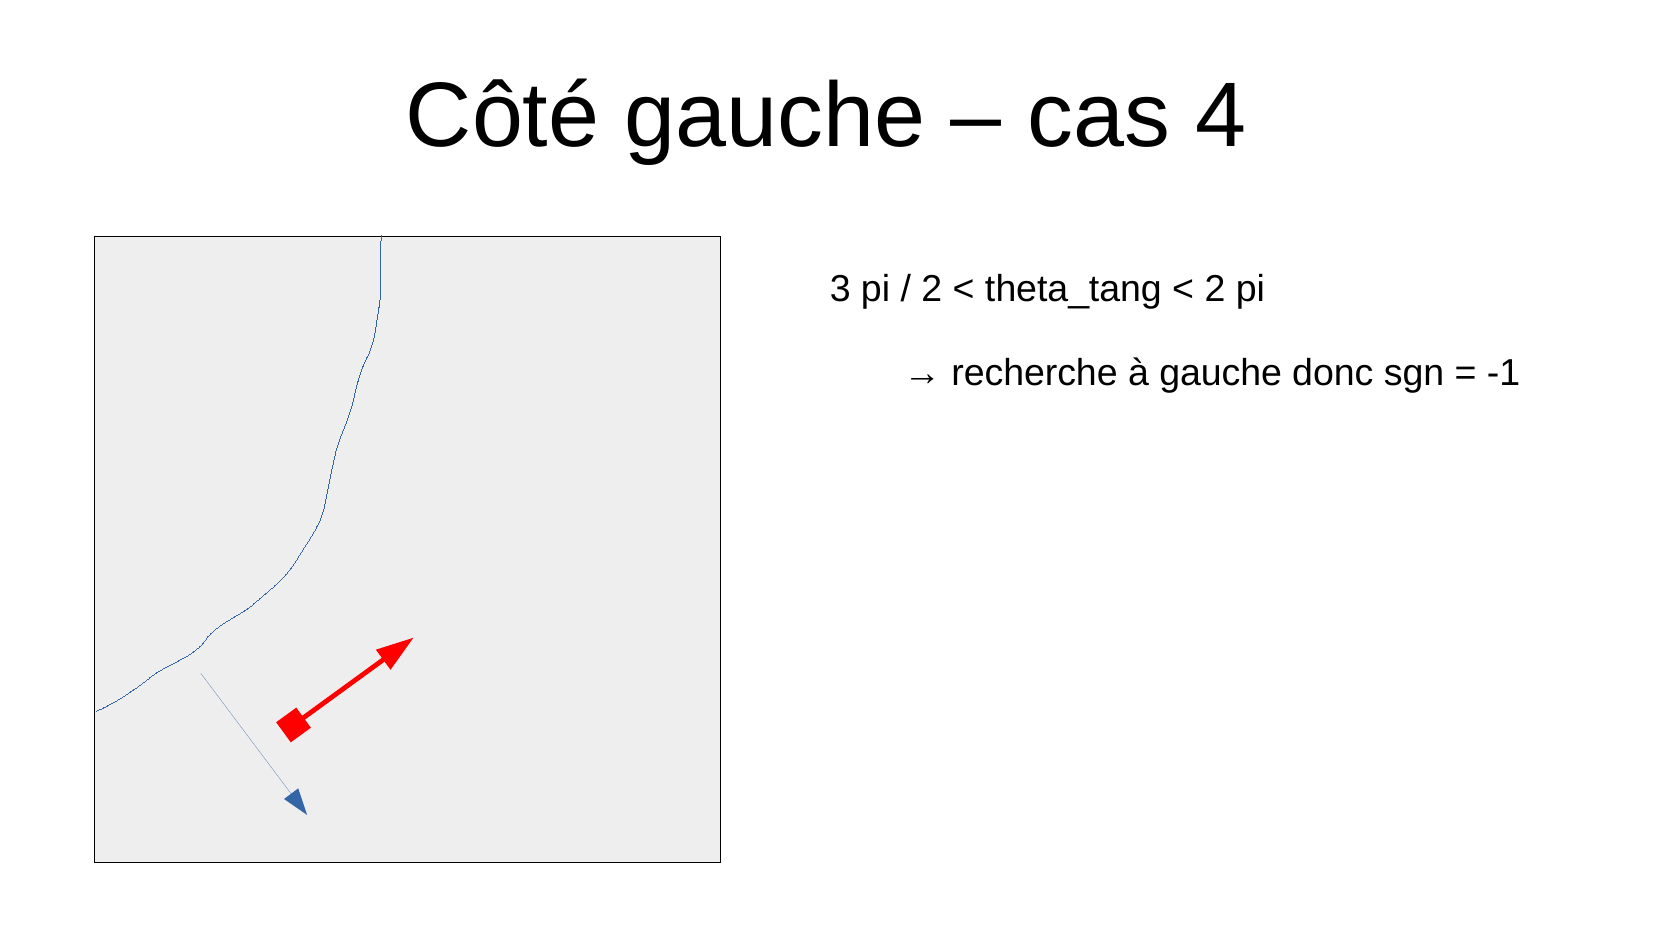

# Côté gauche – cas 4
3 pi / 2 < theta_tang < 2 pi
	→ recherche à gauche donc sgn = -1